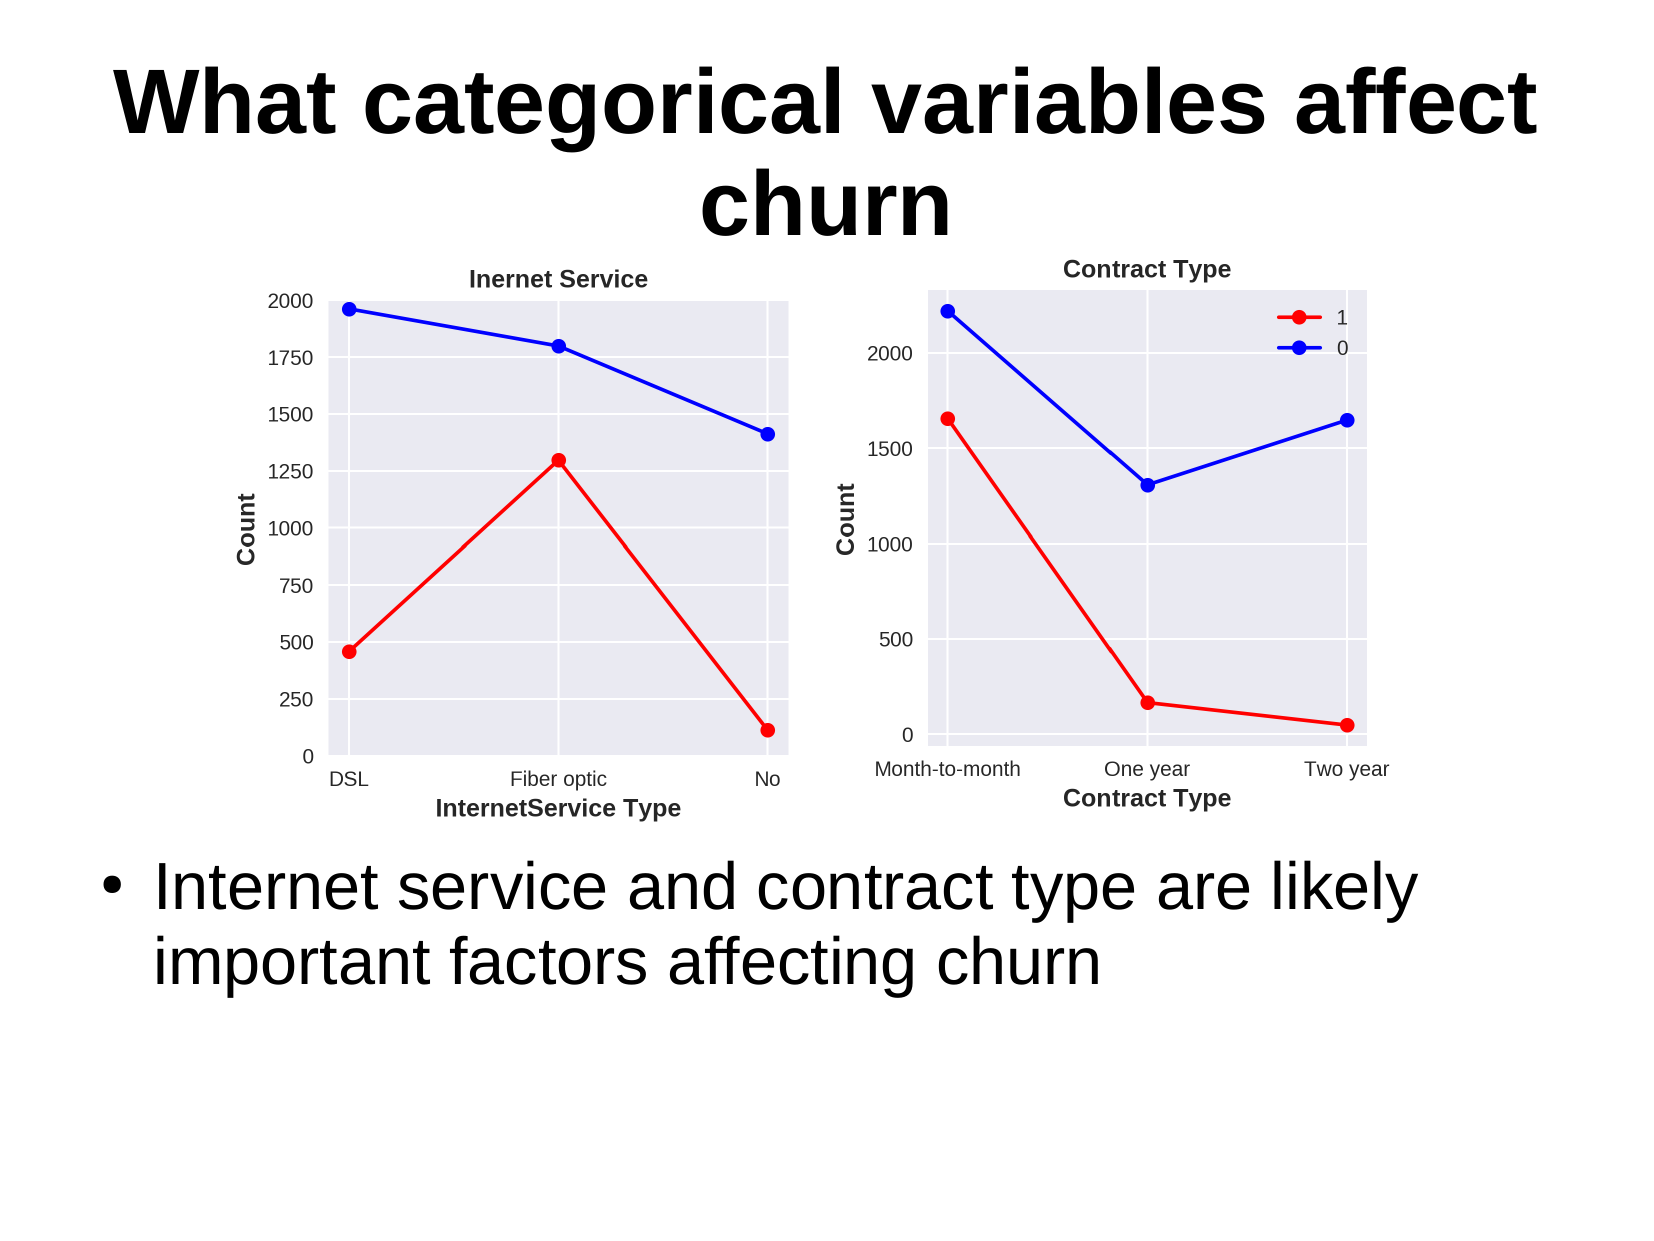

# What categorical variables affect churn
Internet service and contract type are likely important factors affecting churn